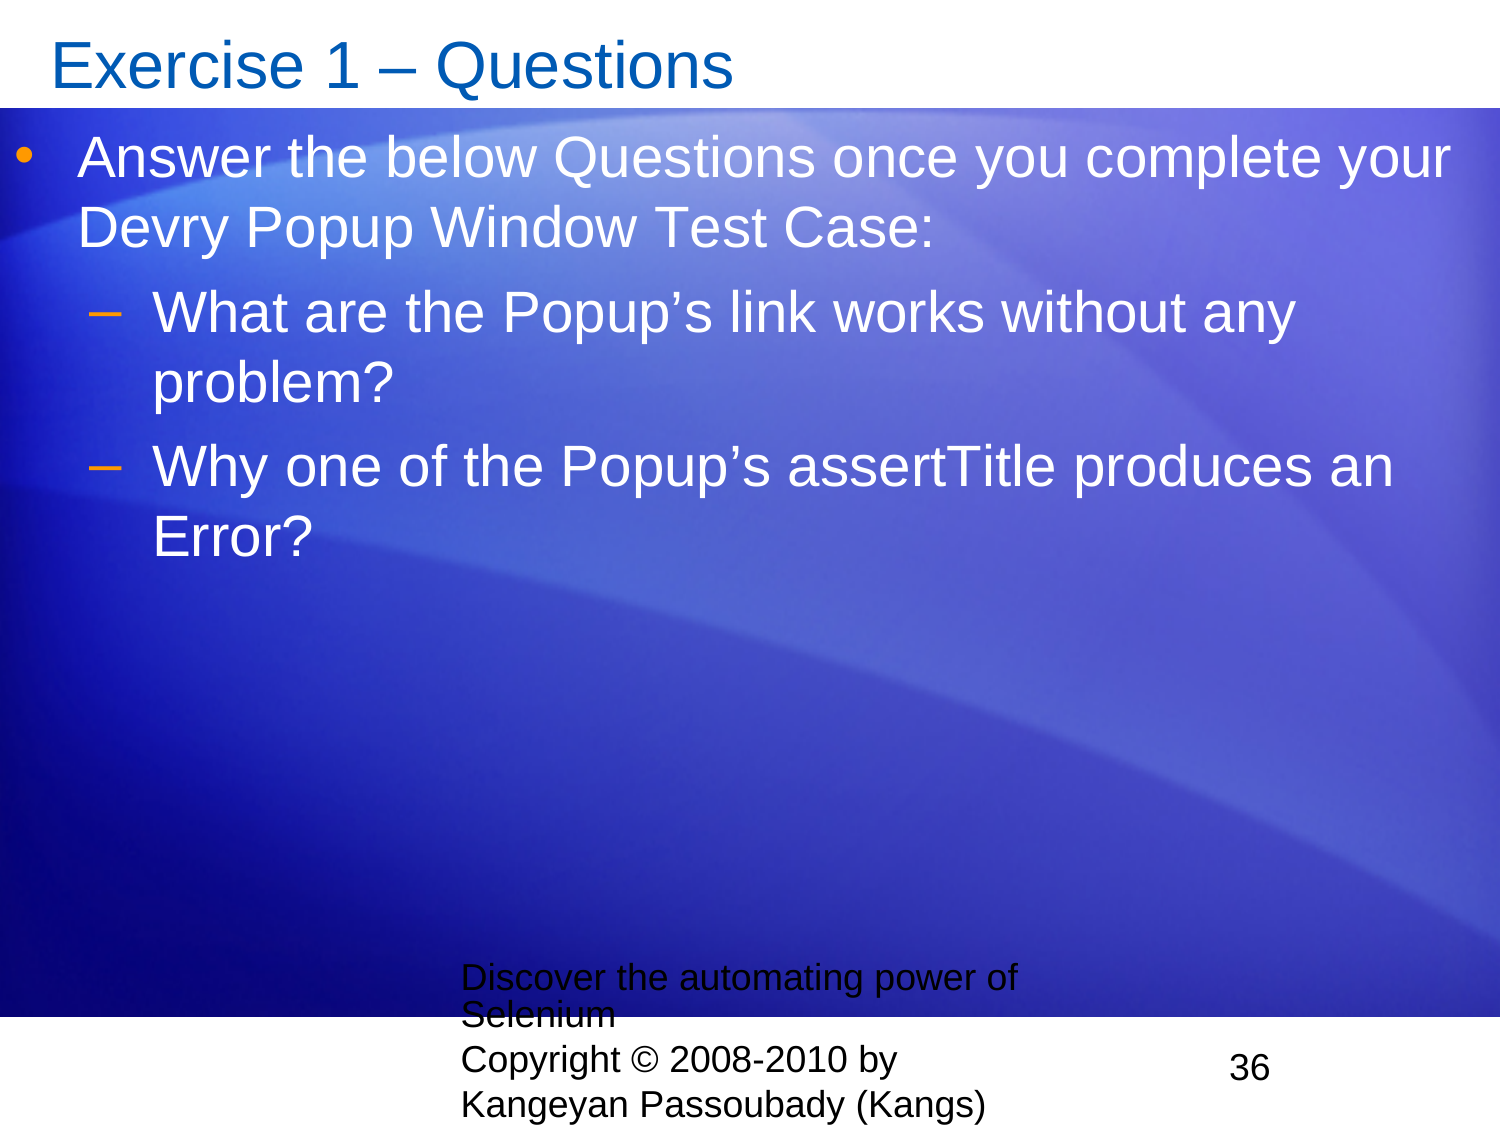

# Exercise 1 – Questions
Answer the below Questions once you complete your Devry Popup Window Test Case:
What are the Popup’s link works without any problem?
Why one of the Popup’s assertTitle produces an Error?
Discover the automating power of Selenium
36